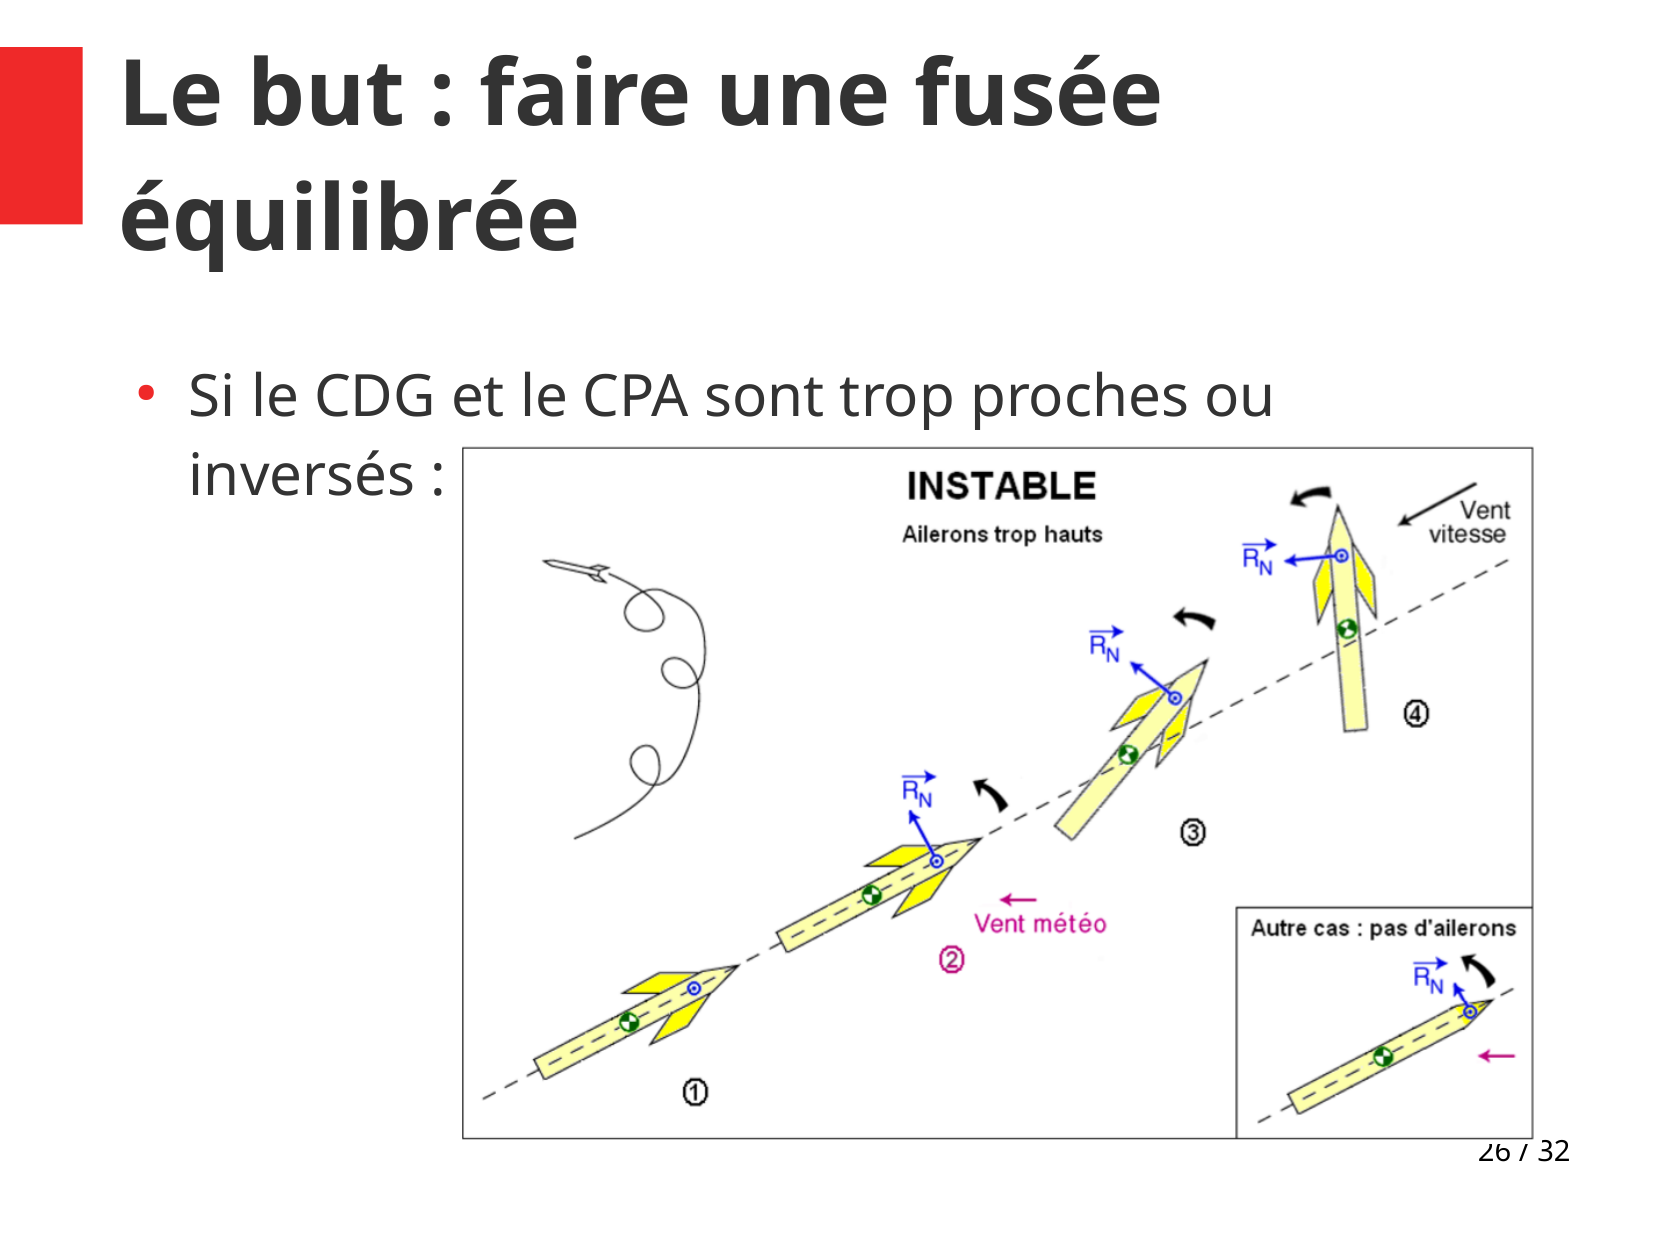

# Le but : faire une fusée équilibrée
Si le CDG et le CPA sont trop proches ou inversés :
26